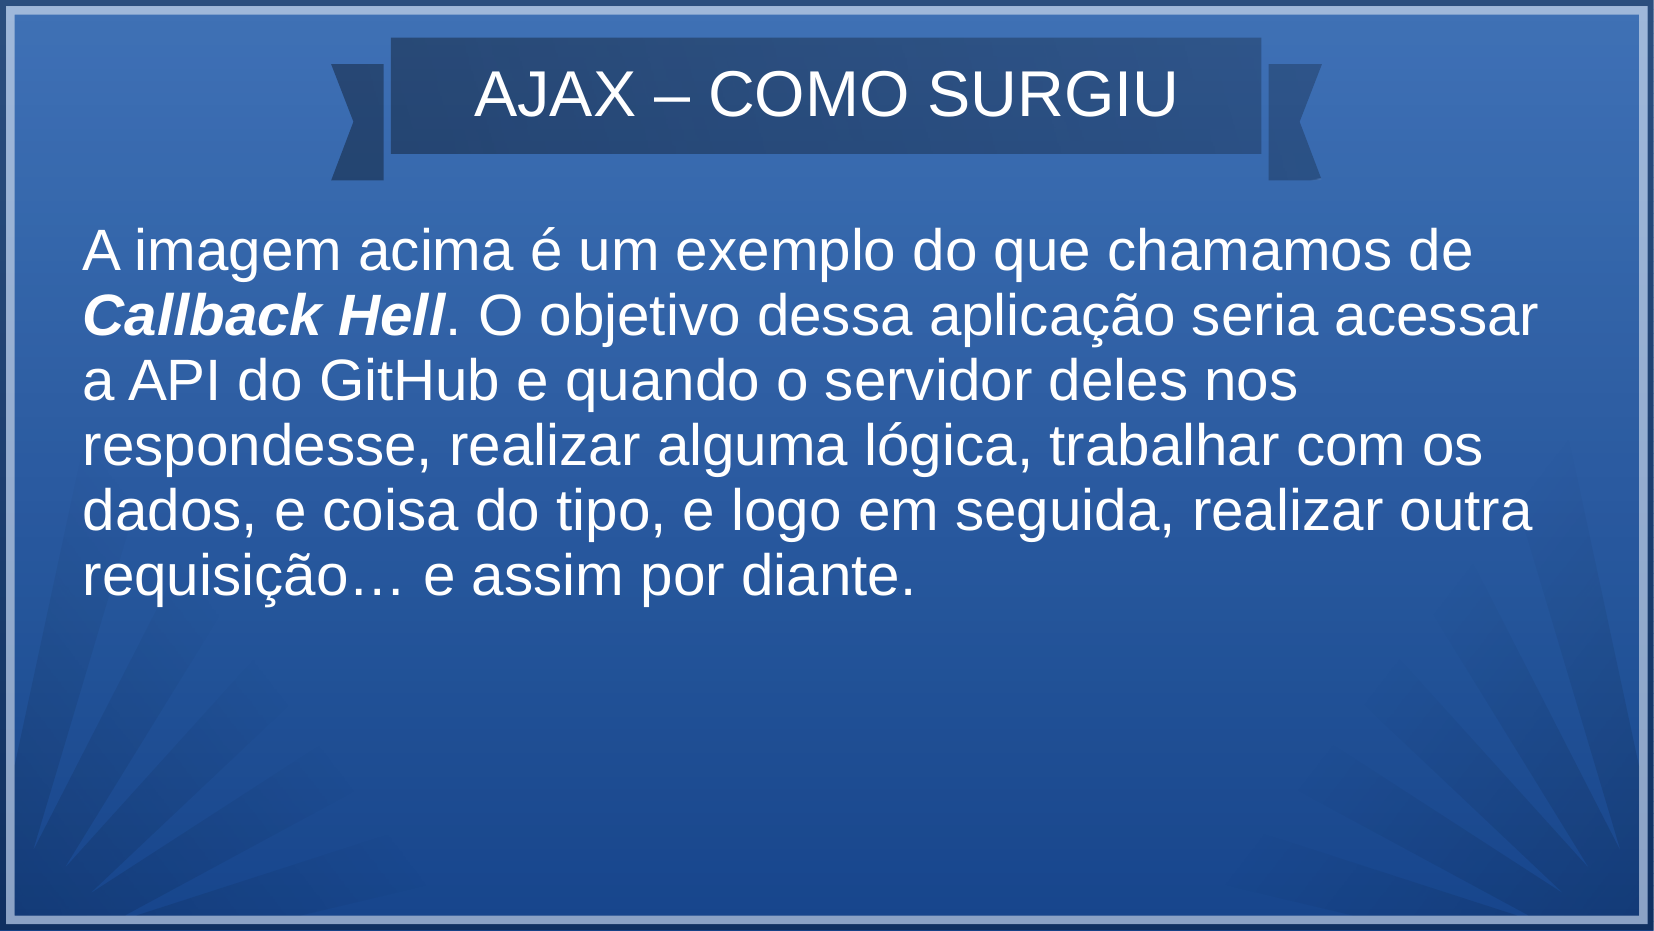

# AJAX – COMO SURGIU
A imagem acima é um exemplo do que chamamos de Callback Hell. O objetivo dessa aplicação seria acessar a API do GitHub e quando o servidor deles nos respondesse, realizar alguma lógica, trabalhar com os dados, e coisa do tipo, e logo em seguida, realizar outra requisição… e assim por diante.